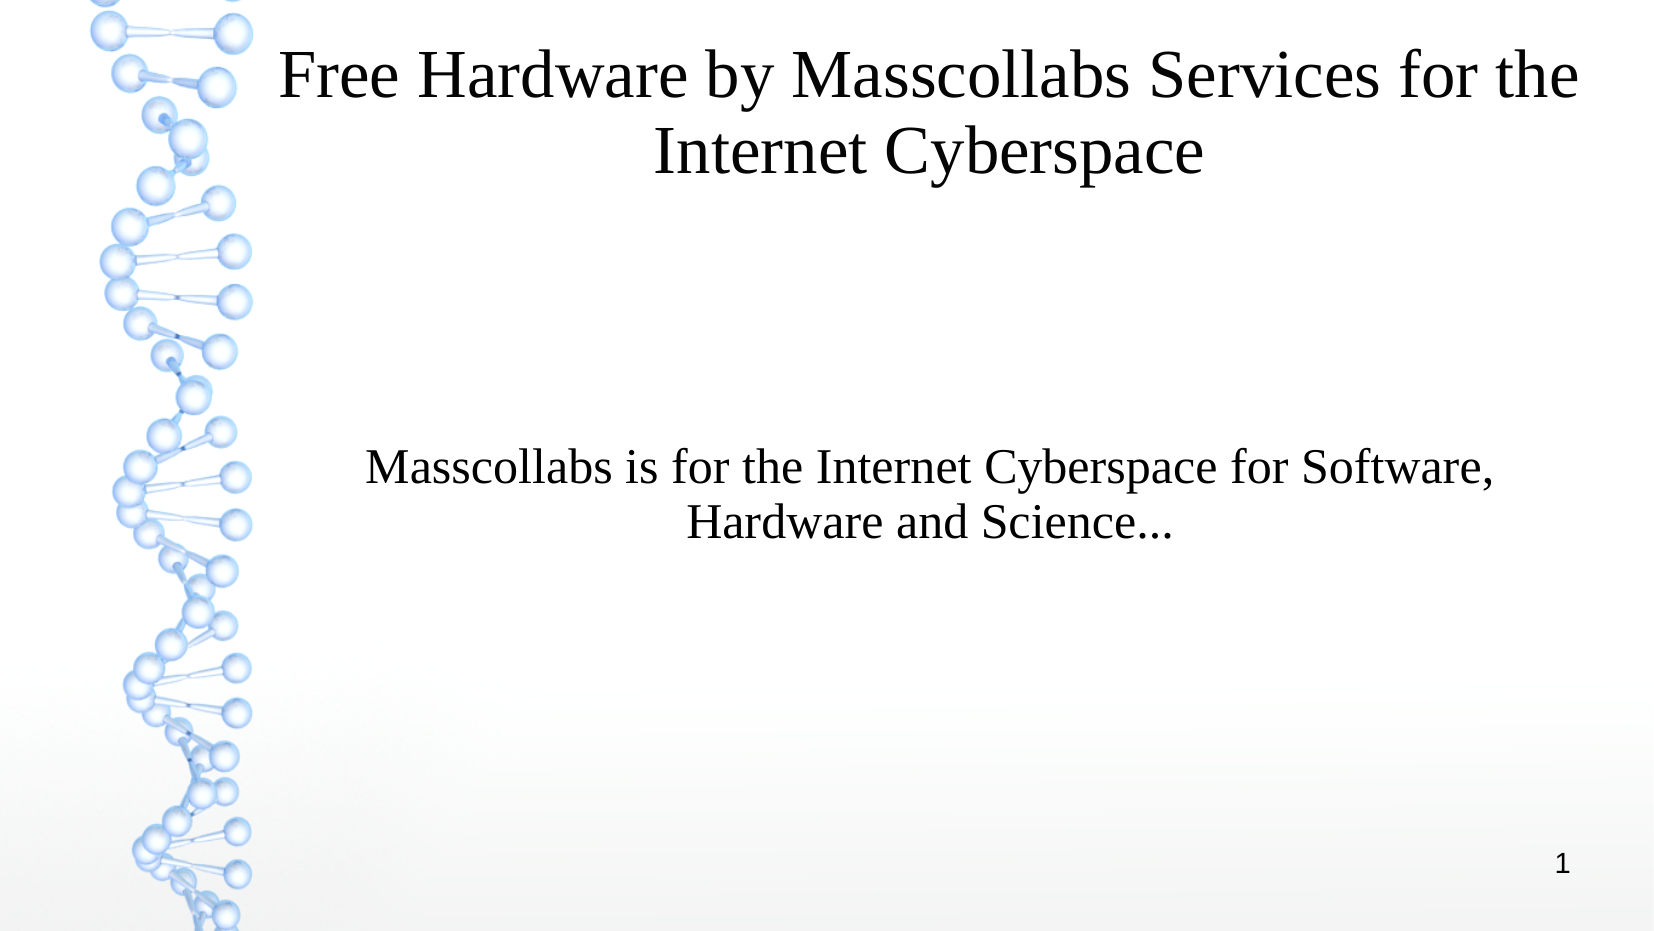

# Free Hardware by Masscollabs Services for the Internet Cyberspace
Masscollabs is for the Internet Cyberspace for Software, Hardware and Science...
1